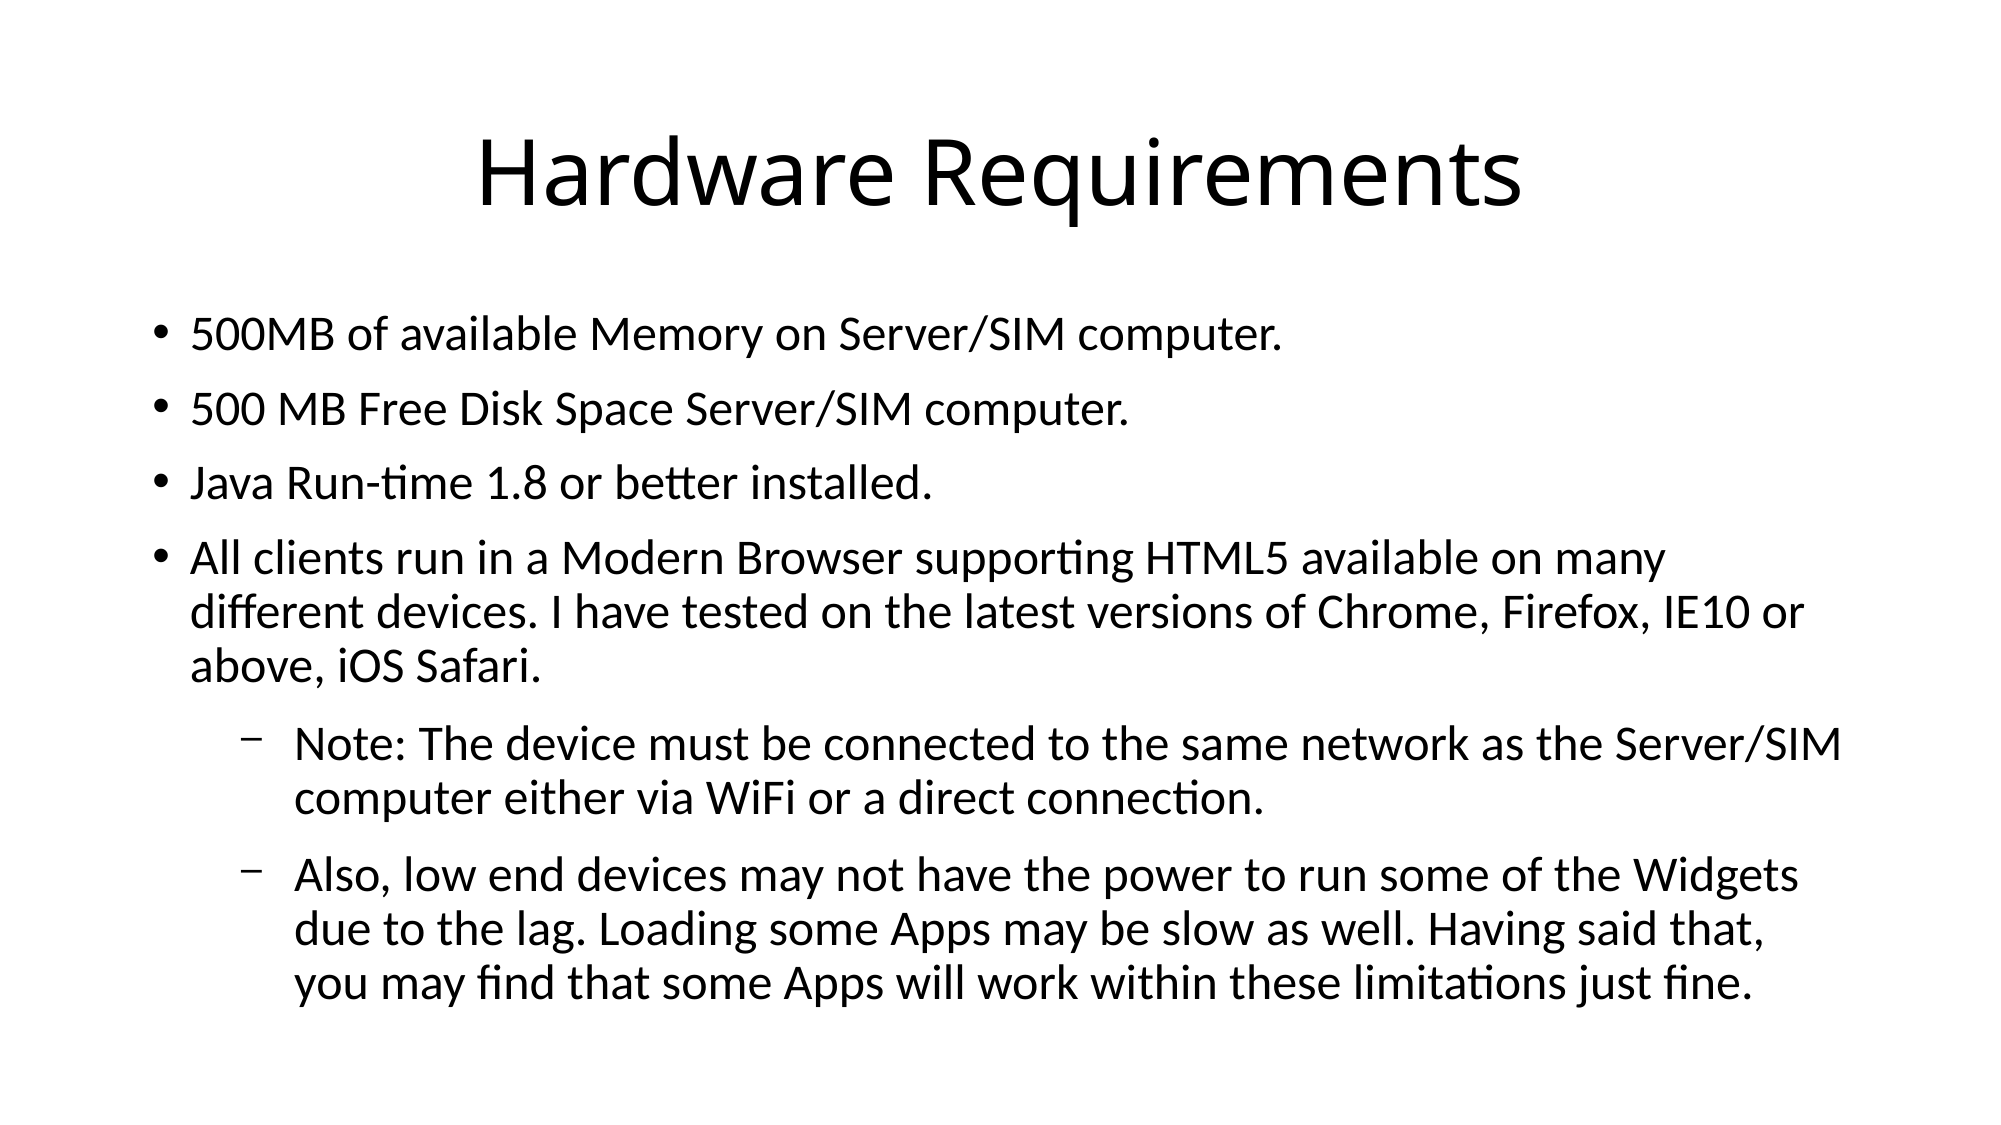

# Hardware Requirements
500MB of available Memory on Server/SIM computer.
500 MB Free Disk Space Server/SIM computer.
Java Run-time 1.8 or better installed.
All clients run in a Modern Browser supporting HTML5 available on many different devices. I have tested on the latest versions of Chrome, Firefox, IE10 or above, iOS Safari.
Note: The device must be connected to the same network as the Server/SIM computer either via WiFi or a direct connection.
Also, low end devices may not have the power to run some of the Widgets due to the lag. Loading some Apps may be slow as well. Having said that, you may find that some Apps will work within these limitations just fine.